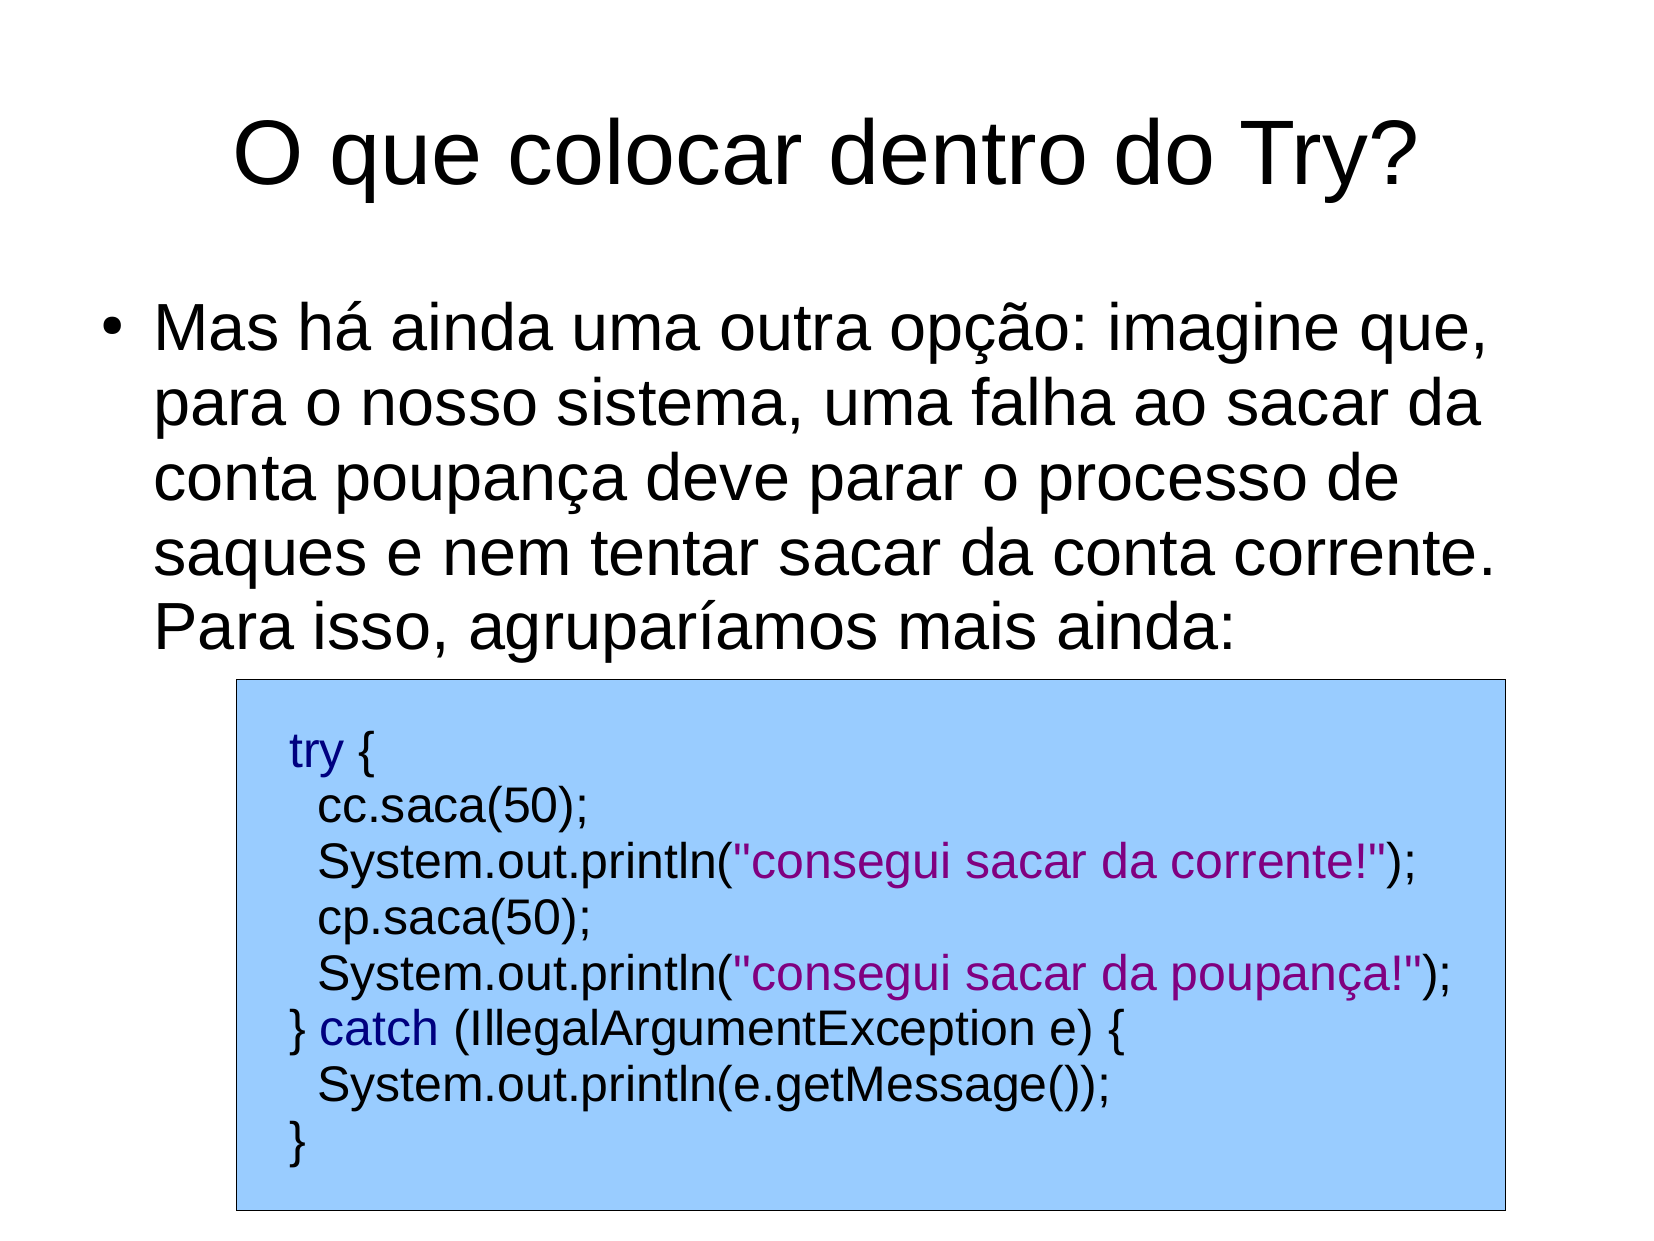

# O que colocar dentro do Try?
Mas há ainda uma outra opção: imagine que, para o nosso sistema, uma falha ao sacar da conta poupança deve parar o processo de saques e nem tentar sacar da conta corrente. Para isso, agruparíamos mais ainda:
try {
 cc.saca(50);
 System.out.println("consegui sacar da corrente!");
 cp.saca(50);
 System.out.println("consegui sacar da poupança!");
} catch (IllegalArgumentException e) {
 System.out.println(e.getMessage());
}